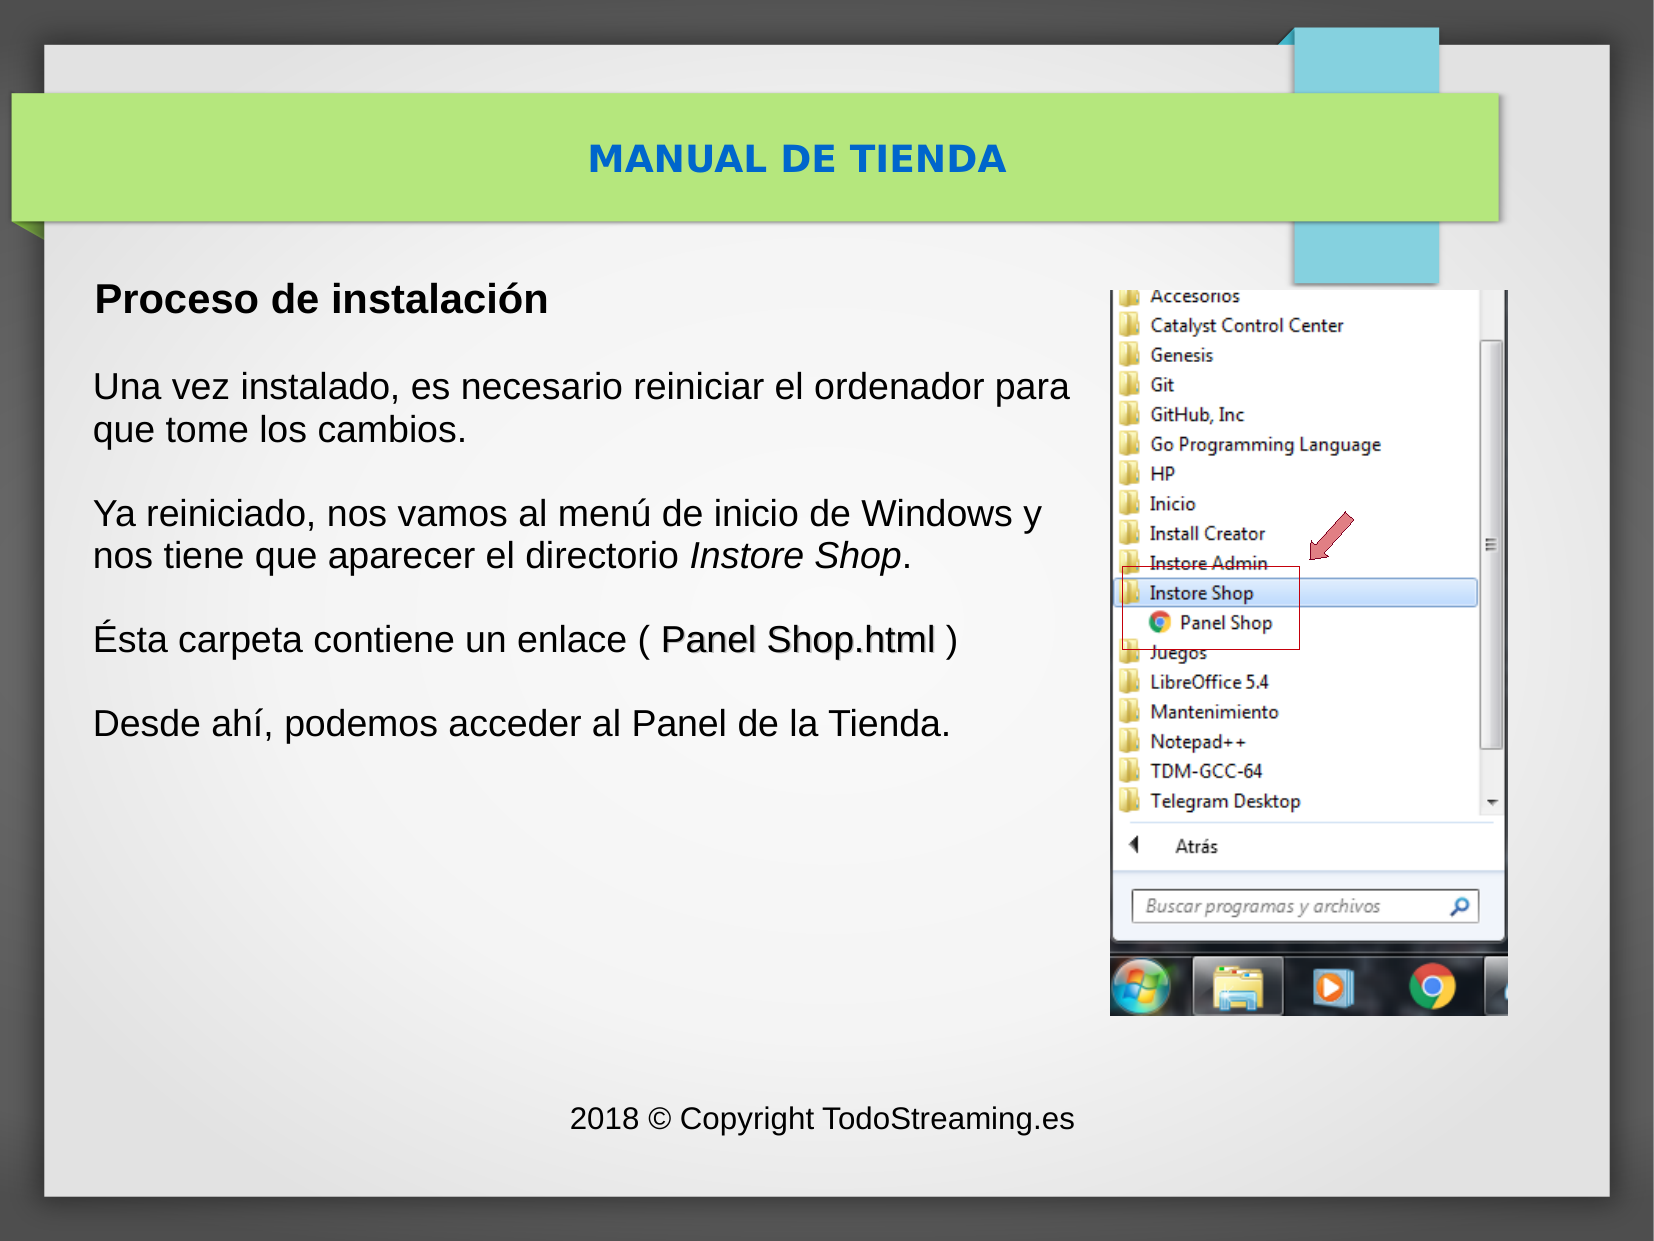

# MANUAL DE TIENDA
Proceso de instalación
Una vez instalado, es necesario reiniciar el ordenador para que tome los cambios.
Ya reiniciado, nos vamos al menú de inicio de Windows y nos tiene que aparecer el directorio Instore Shop.
Ésta carpeta contiene un enlace ( Panel Shop.html )
Desde ahí, podemos acceder al Panel de la Tienda.
2018 © Copyright TodoStreaming.es